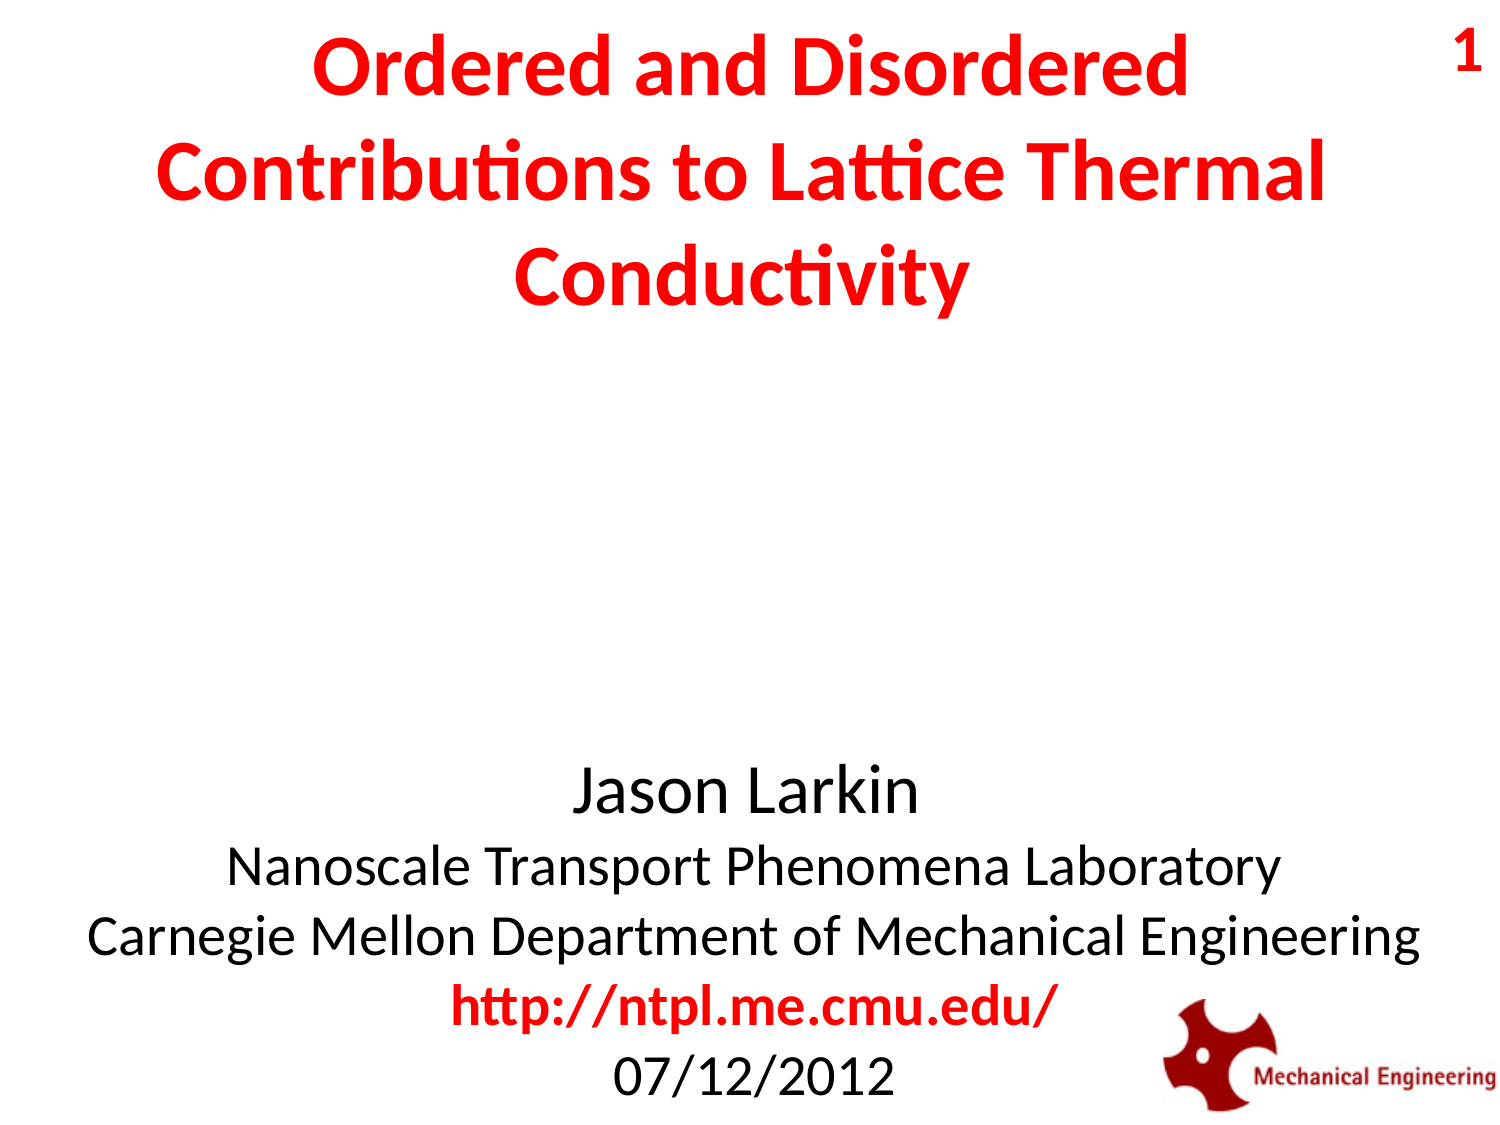

# Ordered and Disordered Contributions to Lattice Thermal Conductivity
1
Jason Larkin
Nanoscale Transport Phenomena Laboratory
Carnegie Mellon Department of Mechanical Engineering
http://ntpl.me.cmu.edu/
07/12/2012